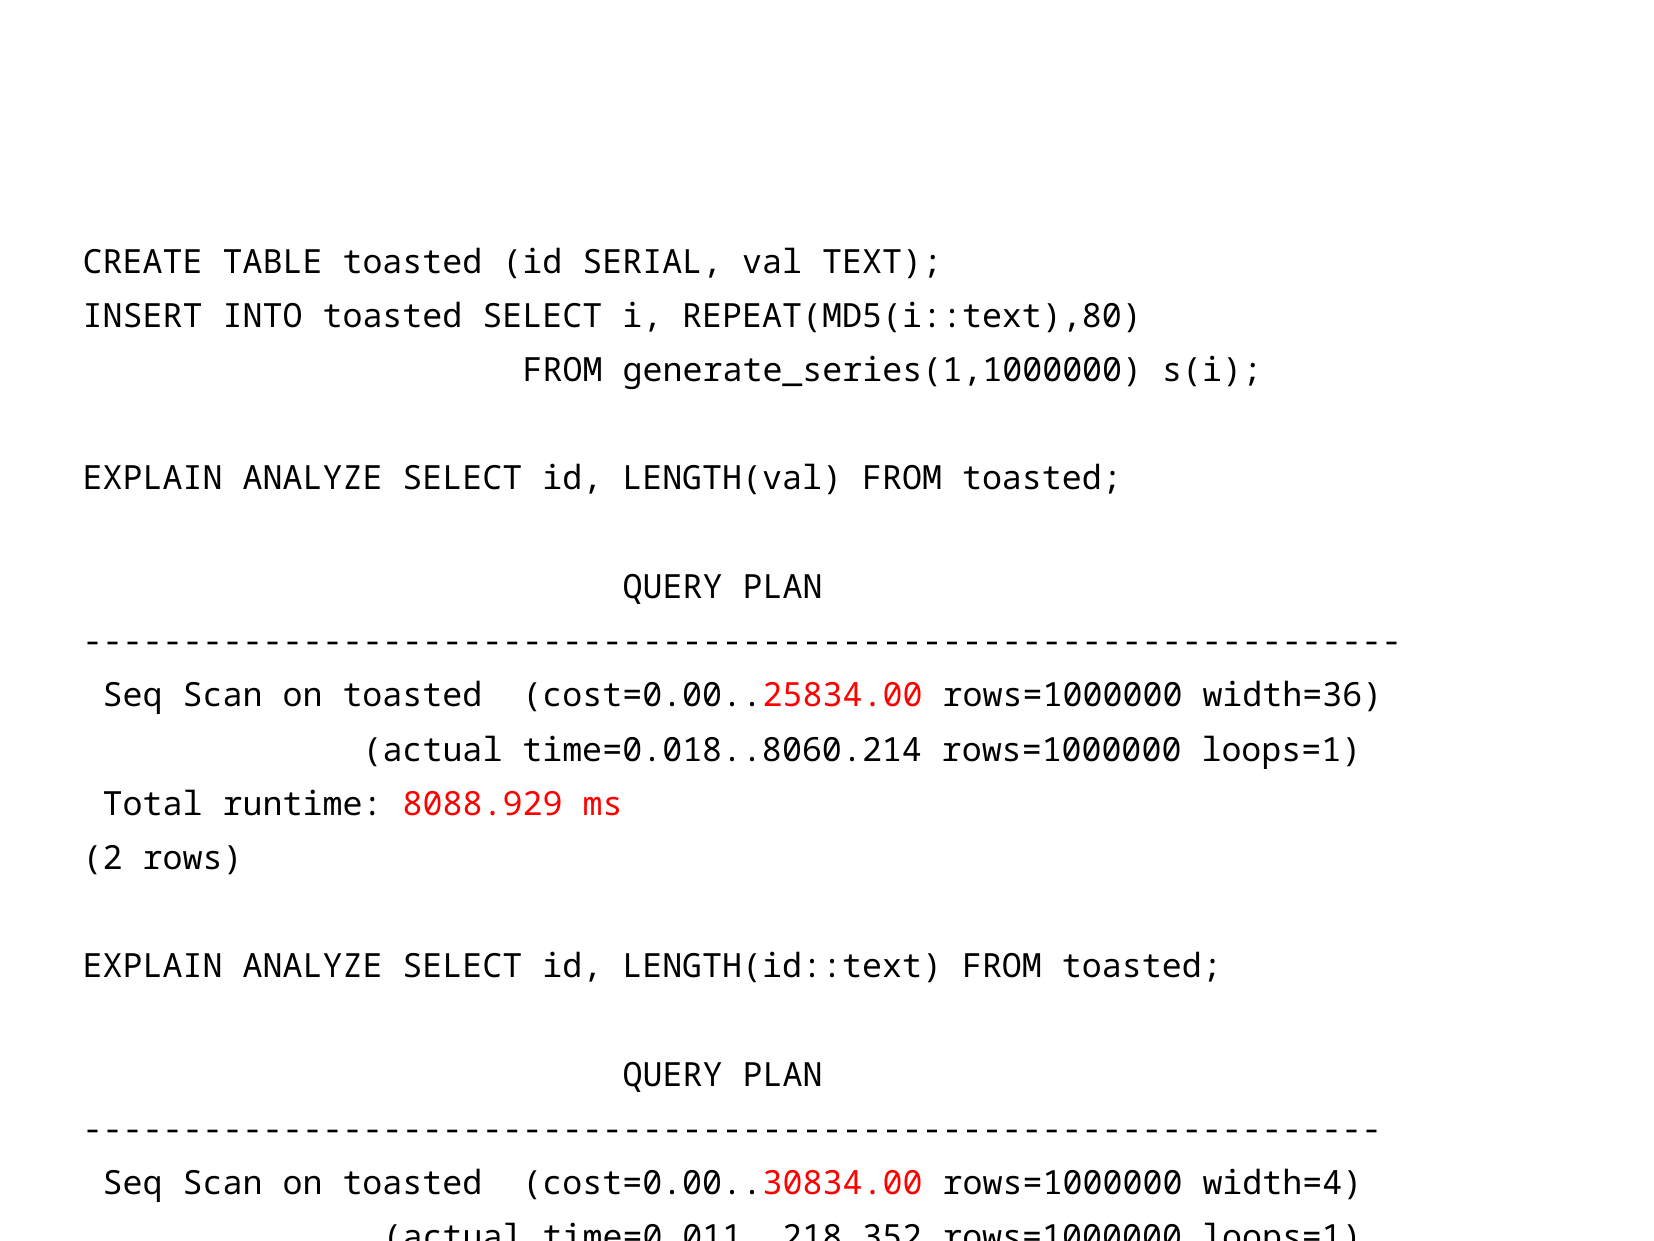

# CREATE TABLE toasted (id SERIAL, val TEXT);
INSERT INTO toasted SELECT i, REPEAT(MD5(i::text),80)
 FROM generate_series(1,1000000) s(i);
EXPLAIN ANALYZE SELECT id, LENGTH(val) FROM toasted;
 QUERY PLAN
------------------------------------------------------------------
 Seq Scan on toasted (cost=0.00..25834.00 rows=1000000 width=36)
 (actual time=0.018..8060.214 rows=1000000 loops=1)
 Total runtime: 8088.929 ms
(2 rows)
EXPLAIN ANALYZE SELECT id, LENGTH(id::text) FROM toasted;
 QUERY PLAN
-----------------------------------------------------------------
 Seq Scan on toasted (cost=0.00..30834.00 rows=1000000 width=4)
 (actual time=0.011..218.352 rows=1000000 loops=1)
 Total runtime: 246.334 ms
(2 rows)